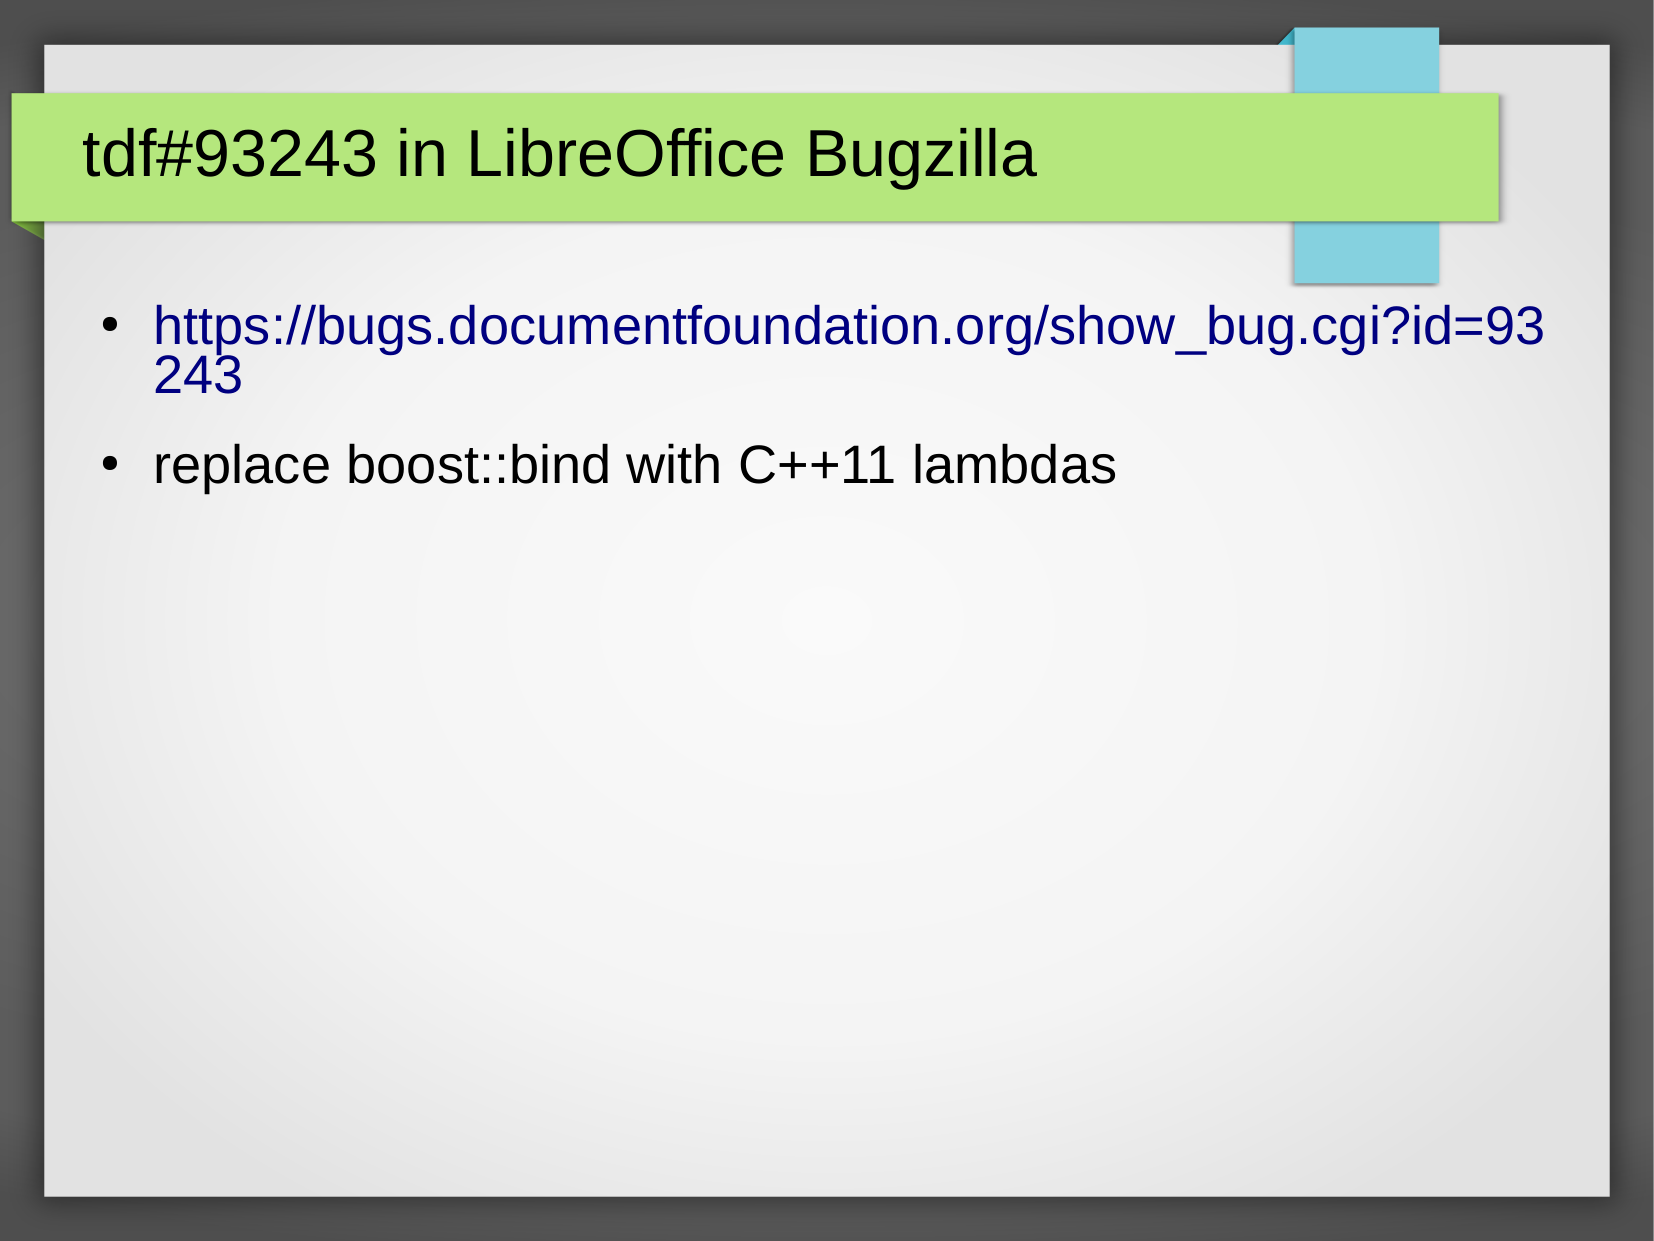

# tdf#93243 in LibreOffice Bugzilla
https://bugs.documentfoundation.org/show_bug.cgi?id=93243
replace boost::bind with C++11 lambdas